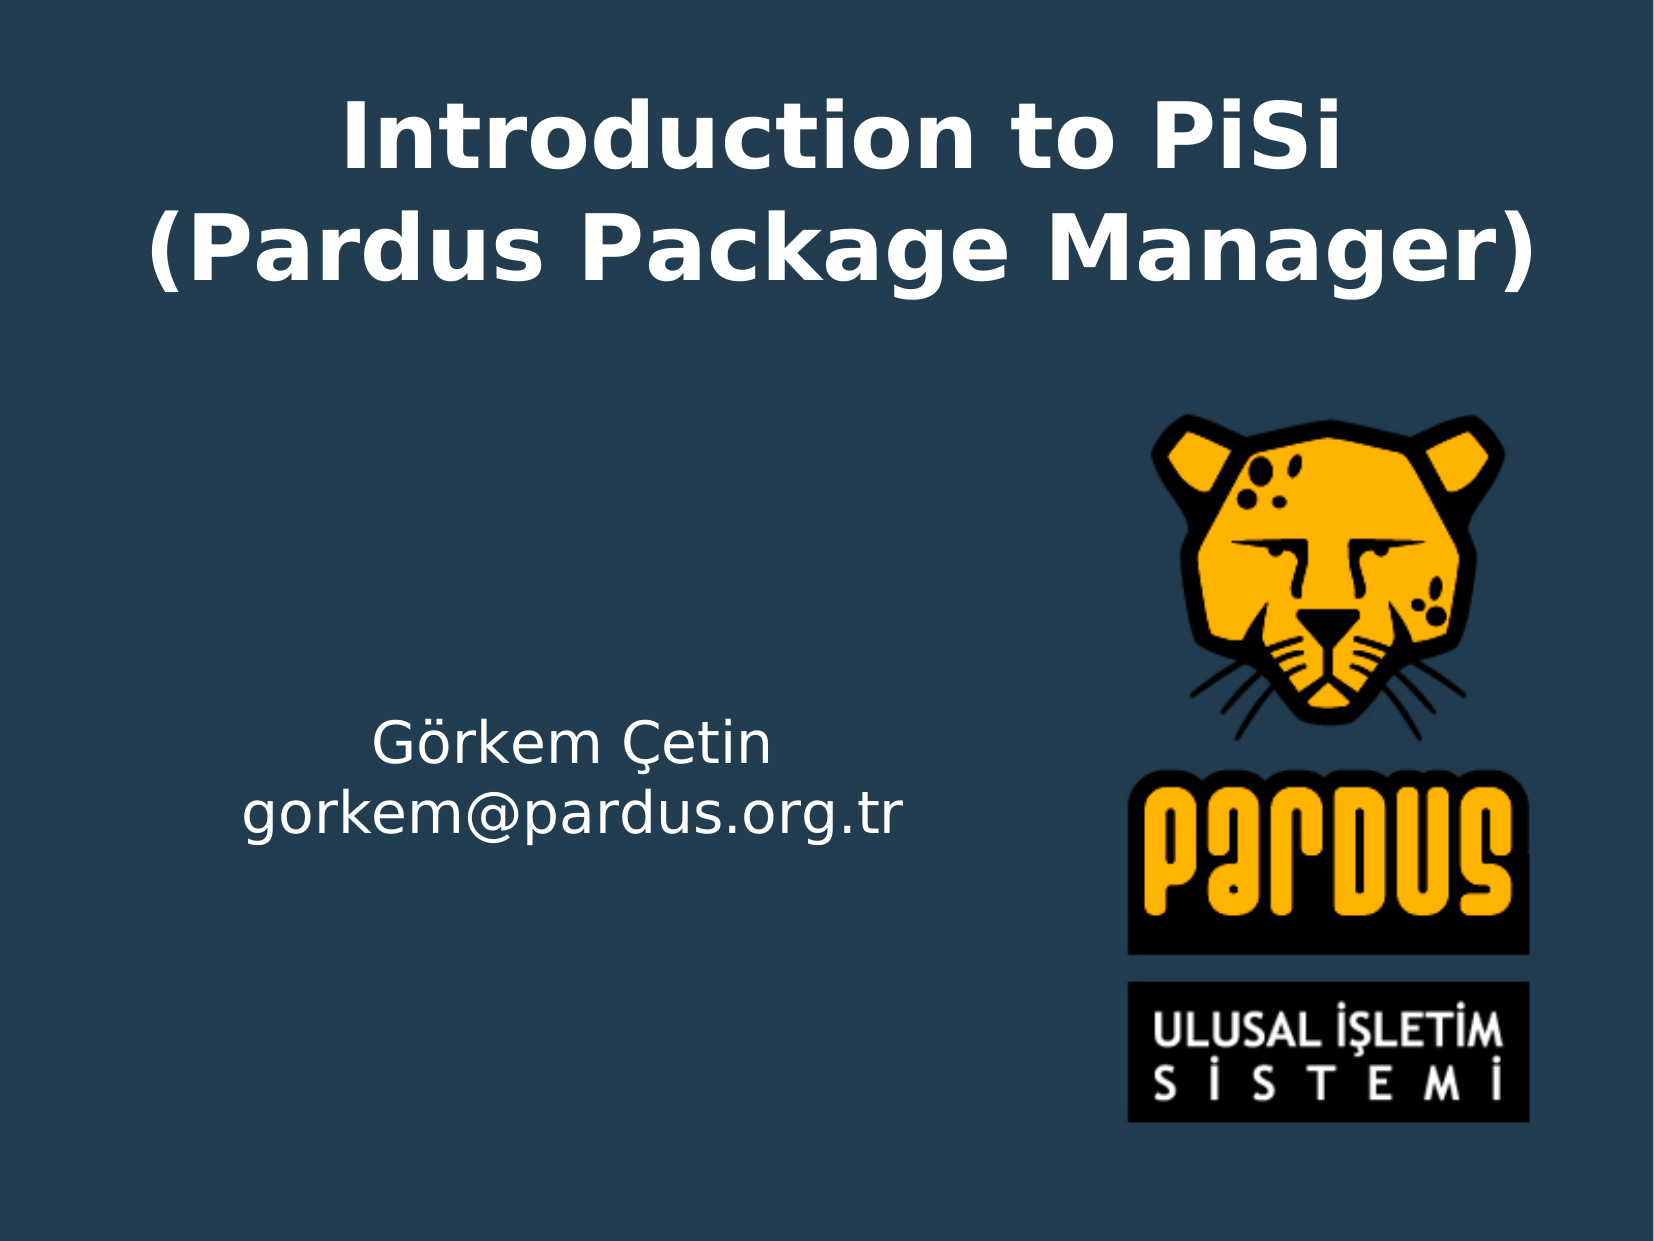

# Introduction to PiSi (Pardus Package Manager)
Görkem Çetin
gorkem@pardus.org.tr